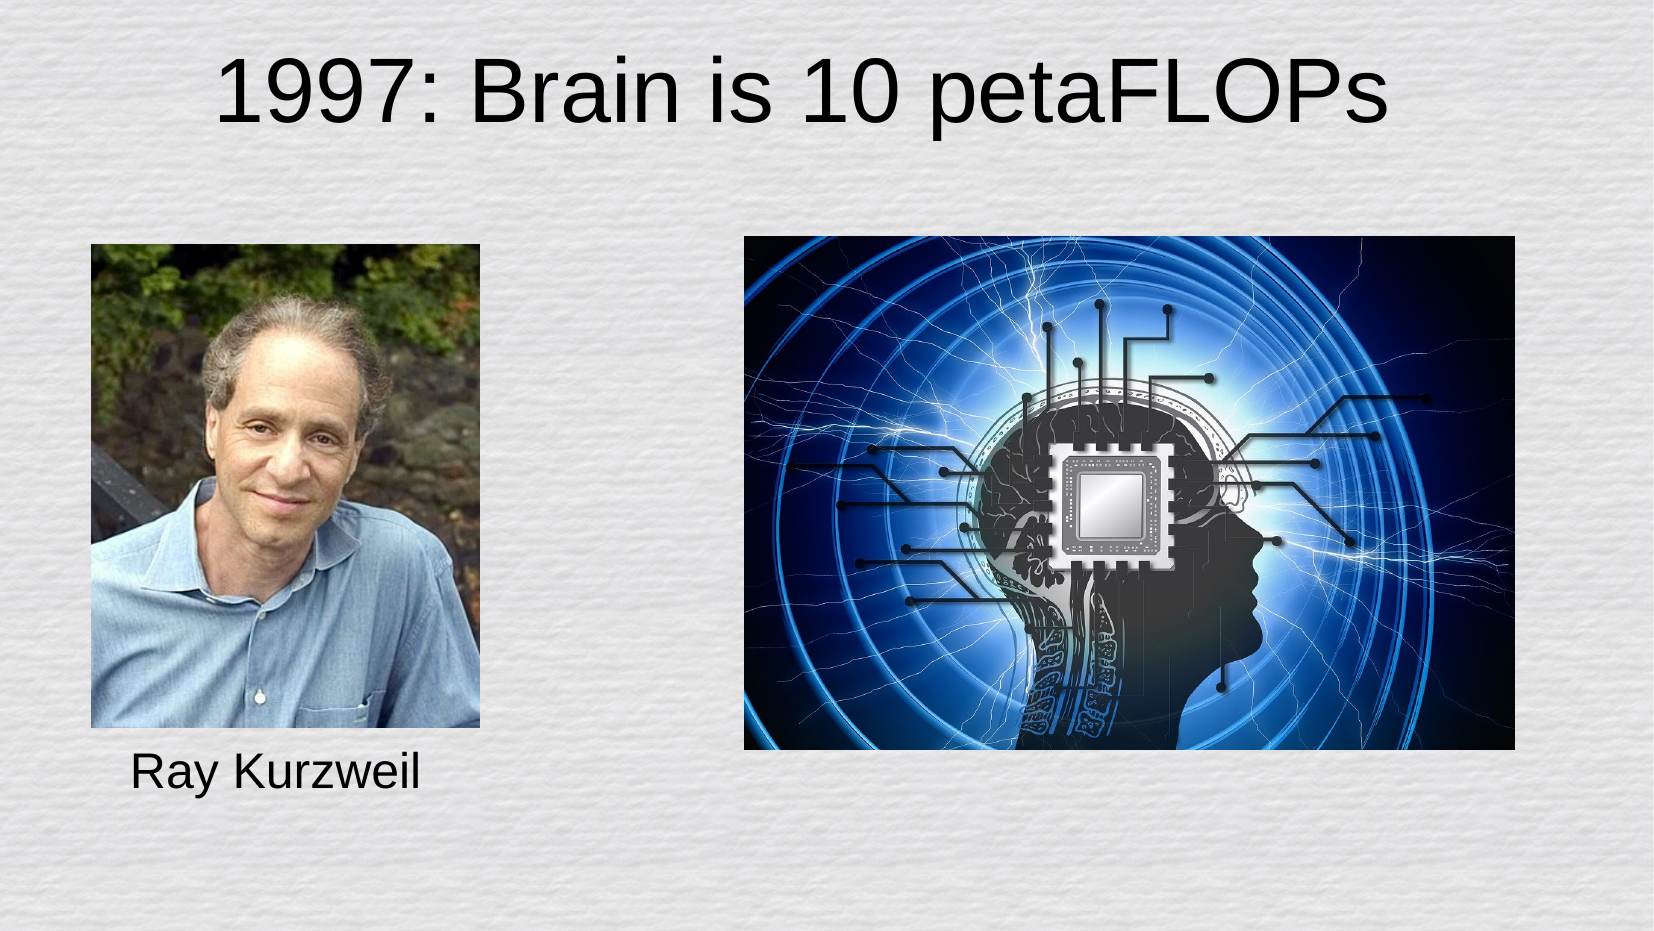

# 1997: Brain is 10 petaFLOPs
Ray Kurzweil